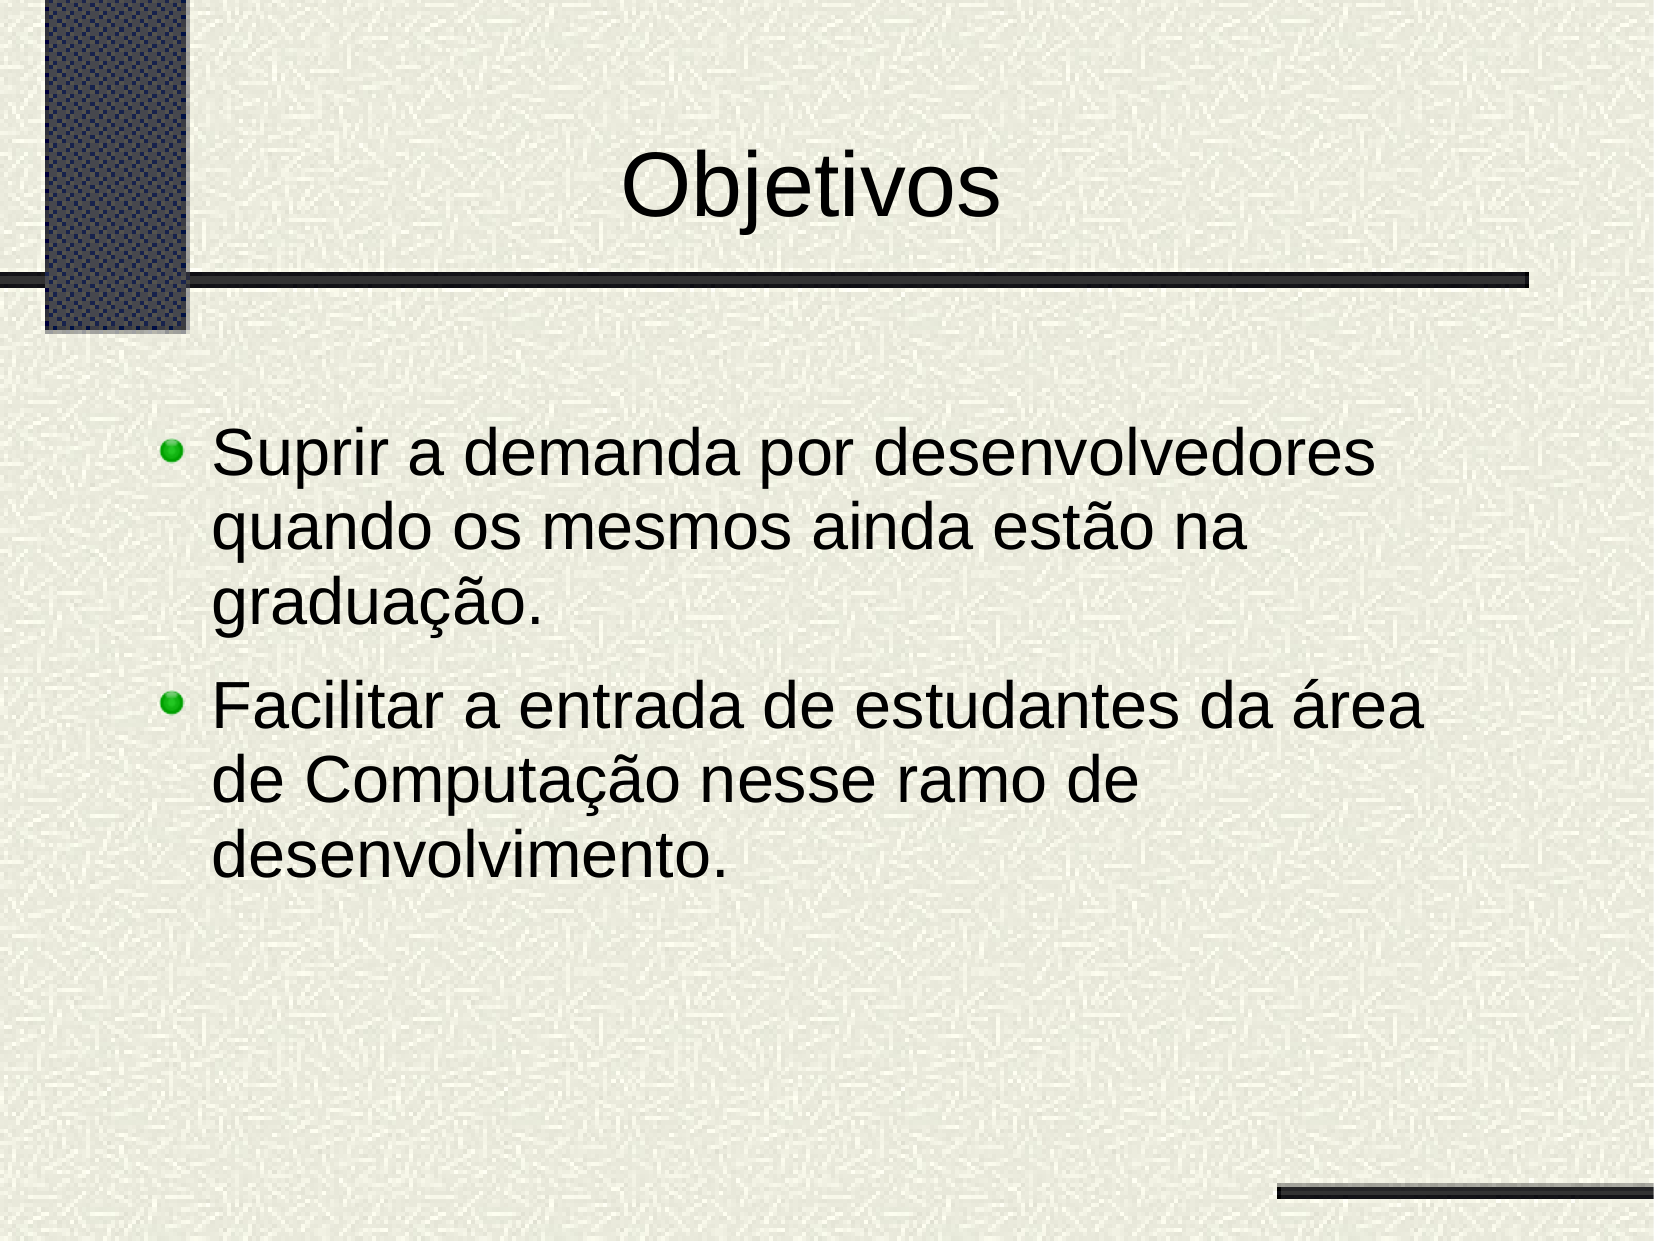

Objetivos
Suprir a demanda por desenvolvedores quando os mesmos ainda estão na graduação.
Facilitar a entrada de estudantes da área de Computação nesse ramo de desenvolvimento.